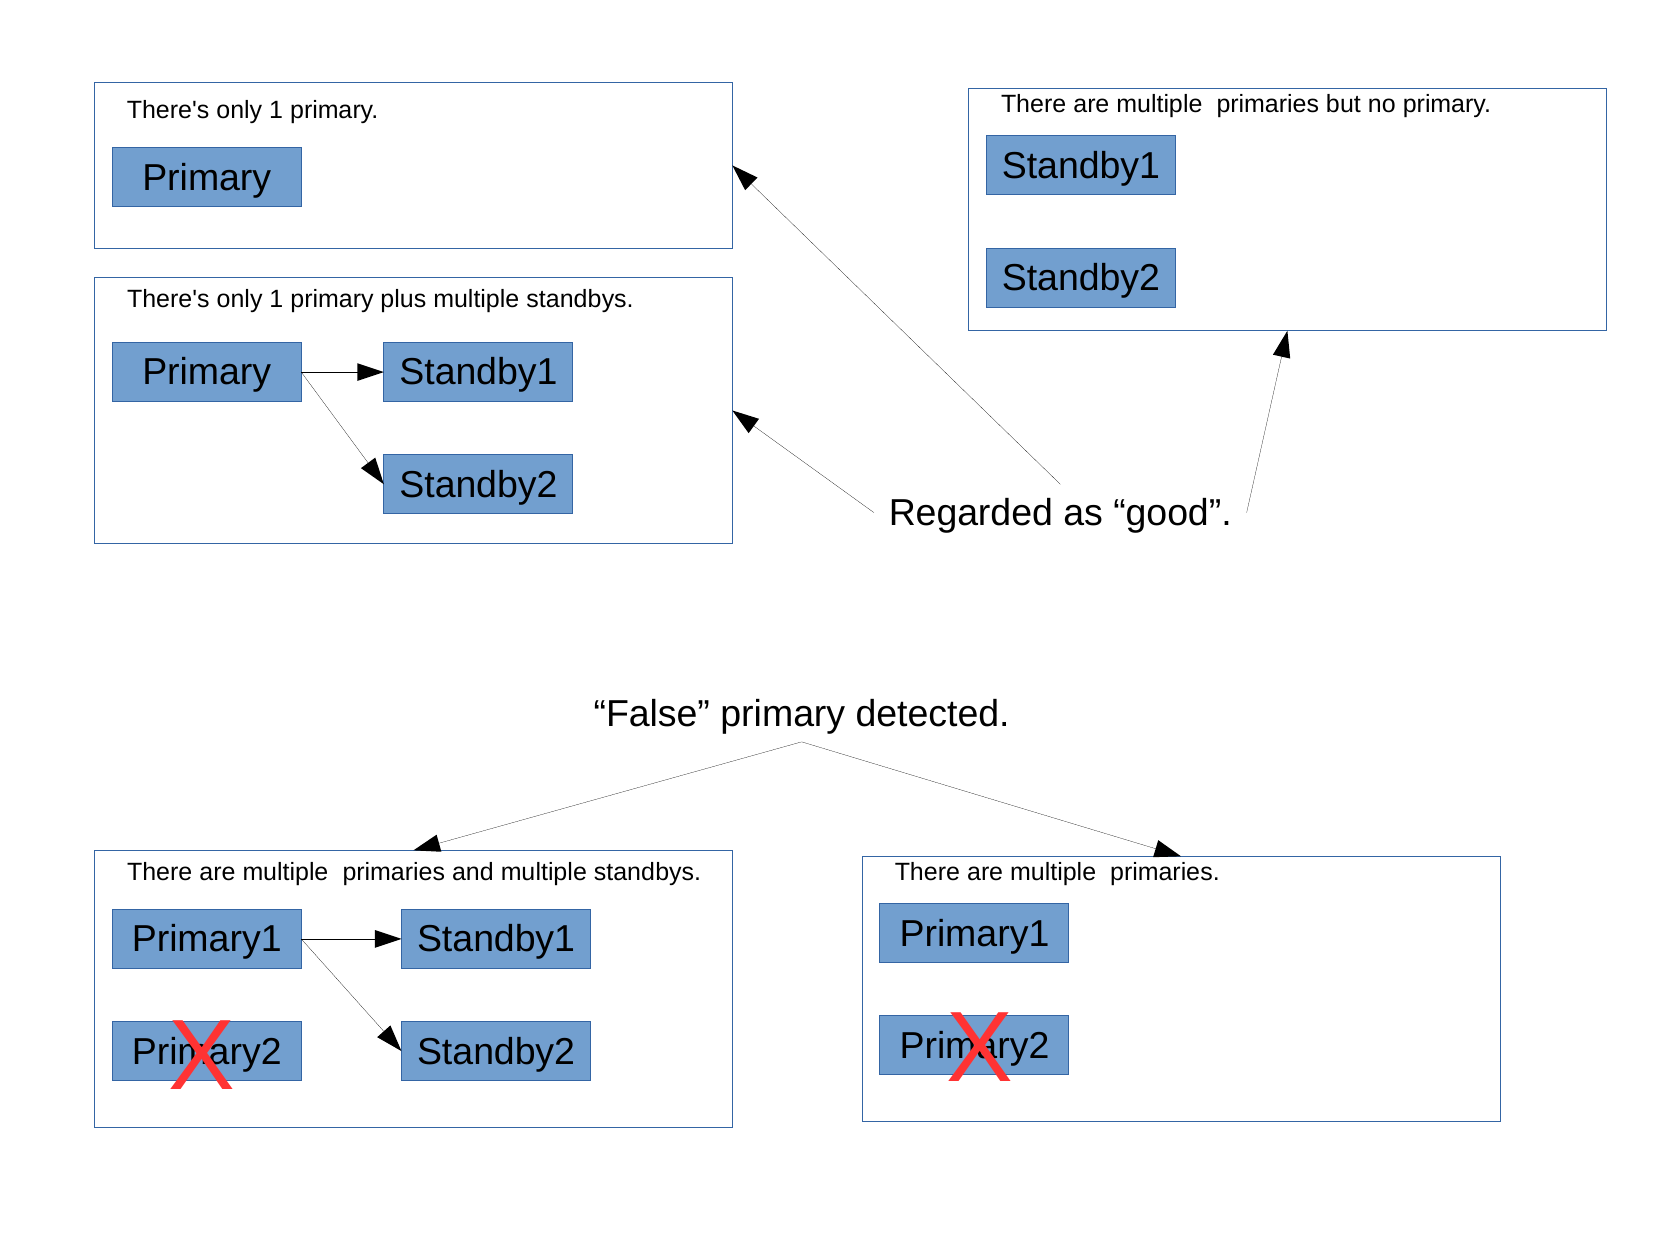

There are multiple primaries but no primary.
There's only 1 primary.
Standby1
Primary
Standby2
There's only 1 primary plus multiple standbys.
Primary
Standby1
Standby2
Regarded as “good”.
“False” primary detected.
There are multiple primaries and multiple standbys.
There are multiple primaries.
Primary1
Primary1
Standby1
X
X
Primary2
Primary2
Standby2